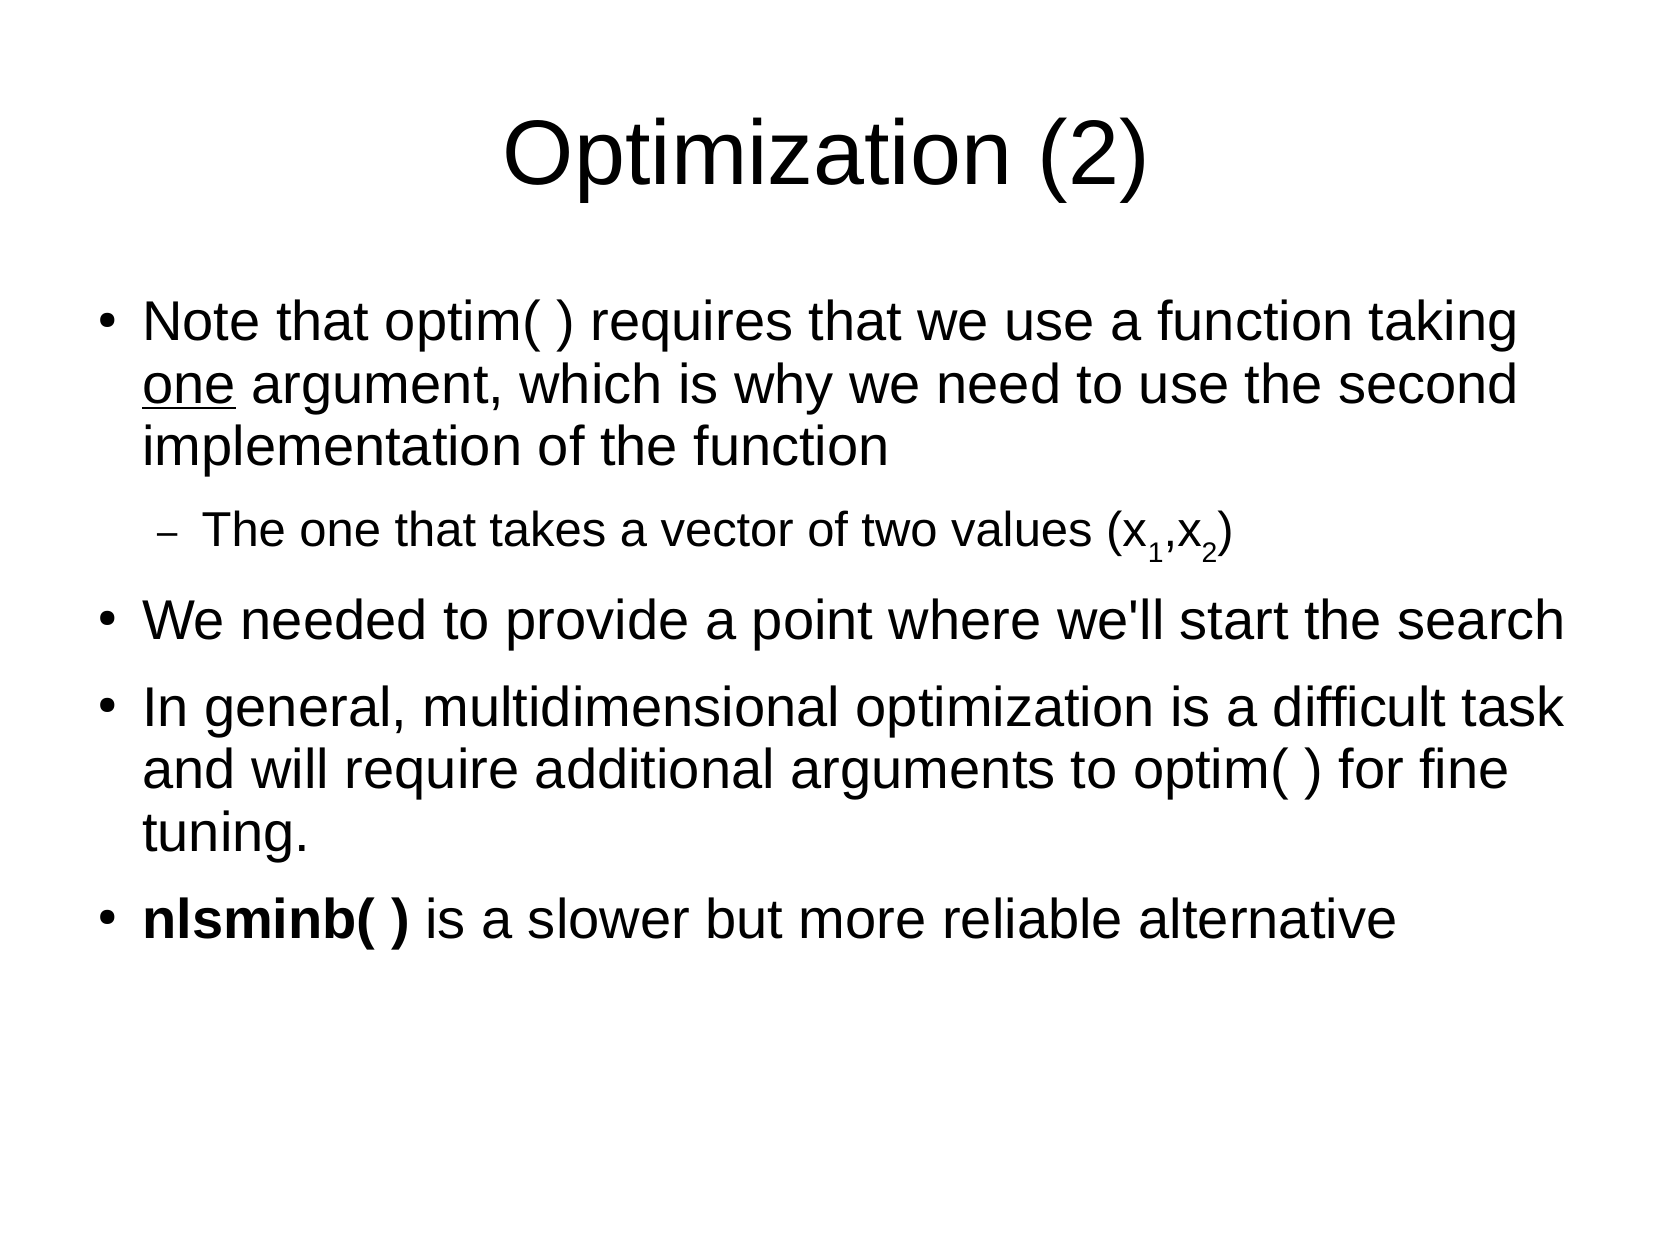

# Optimization (2)
Note that optim( ) requires that we use a function taking one argument, which is why we need to use the second implementation of the function
The one that takes a vector of two values (x1,x2)
We needed to provide a point where we'll start the search
In general, multidimensional optimization is a difficult task and will require additional arguments to optim( ) for fine tuning.
nlsminb( ) is a slower but more reliable alternative